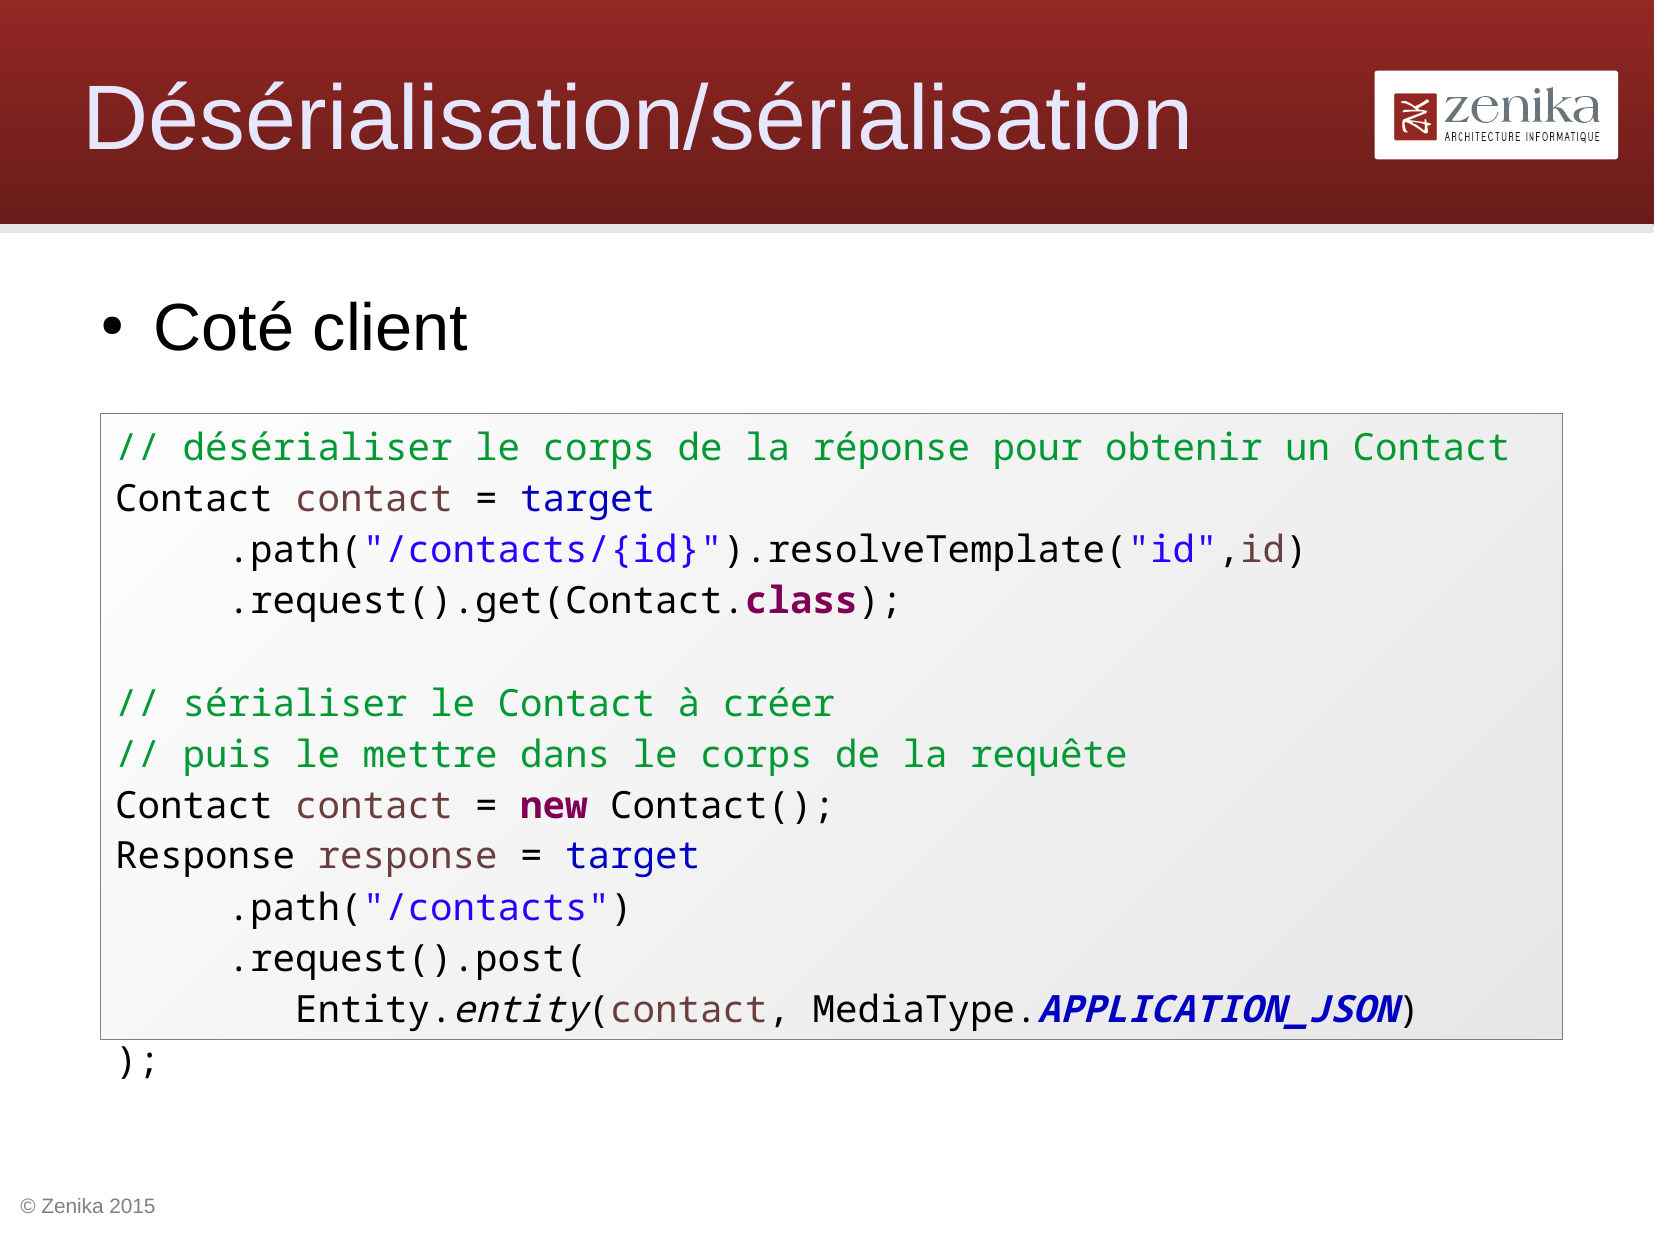

# Désérialisation/sérialisation
Coté client
// désérialiser le corps de la réponse pour obtenir un Contact
Contact contact = target
 .path("/contacts/{id}").resolveTemplate("id",id)
 .request().get(Contact.class);
// sérialiser le Contact à créer
// puis le mettre dans le corps de la requête
Contact contact = new Contact();
Response response = target
 .path("/contacts")
 .request().post(
 Entity.entity(contact, MediaType.APPLICATION_JSON)
);